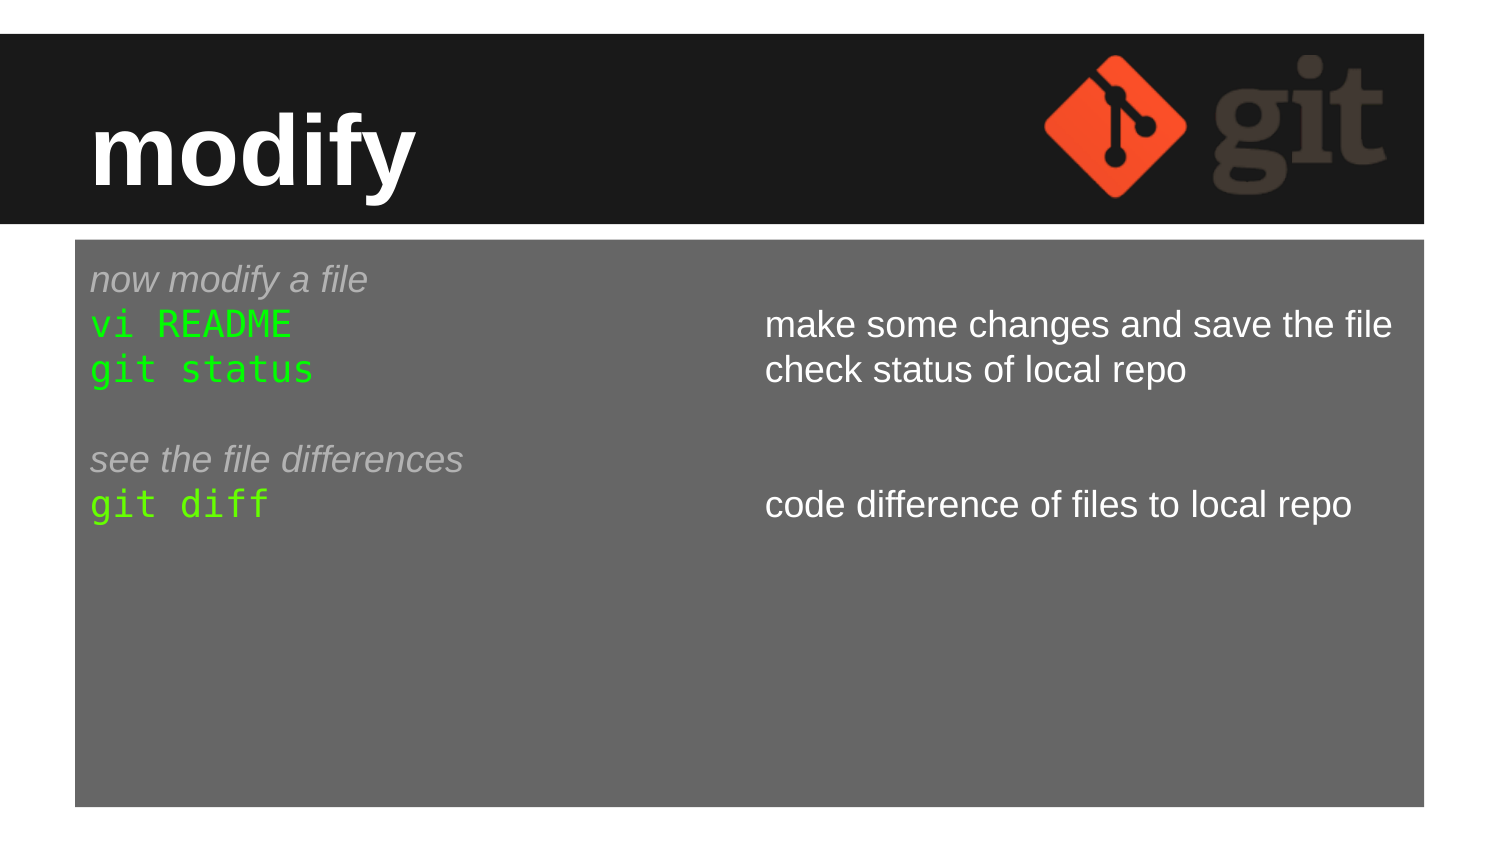

modify
now modify a file
vi README							make some changes and save the file
git status						check status of local repo
see the file differences
git diff							code difference of files to local repo